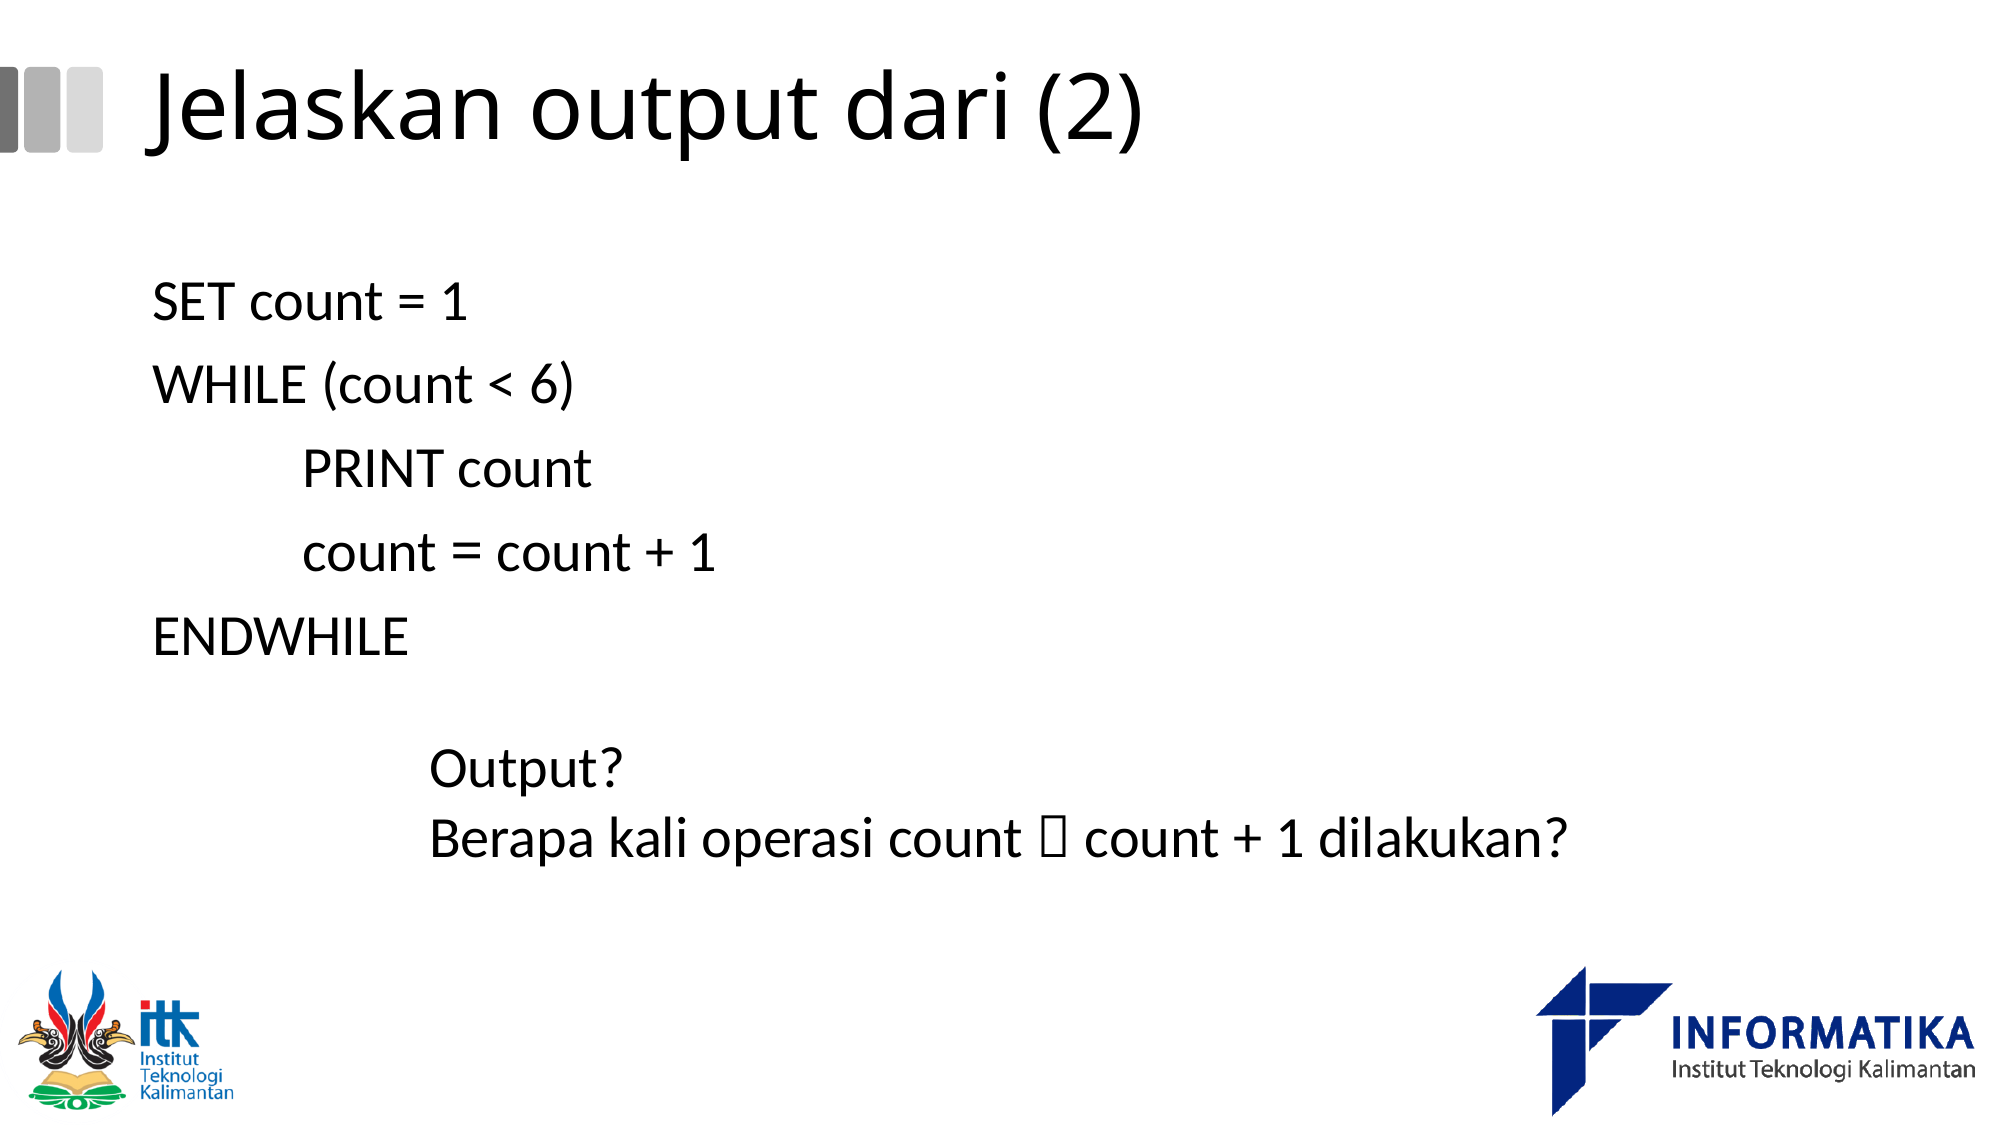

# Jelaskan output dari (2)
SET count = 1
WHILE (count < 6)
	PRINT count
	count = count + 1
ENDWHILE
Output?
Berapa kali operasi count  count + 1 dilakukan?